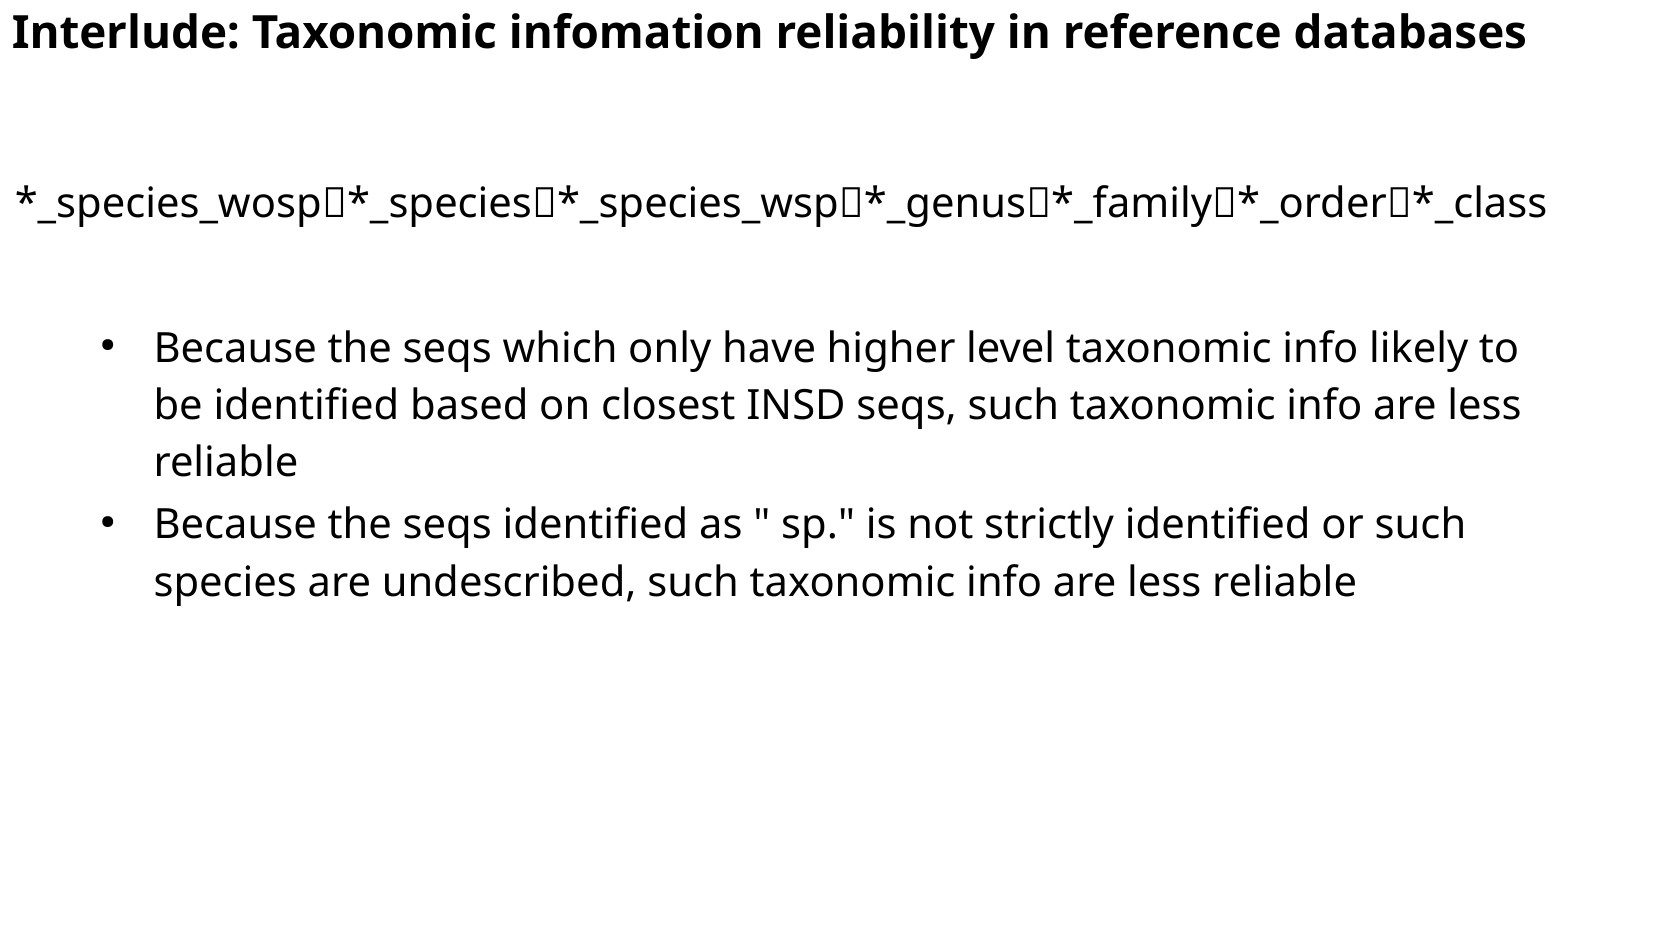

# Interlude: Taxonomic infomation reliability in reference databases
*_species_wosp＞*_species＞*_species_wsp＞*_genus＞*_family＞*_order＞*_class
Because the seqs which only have higher level taxonomic info likely to be identified based on closest INSD seqs, such taxonomic info are less reliable
Because the seqs identified as " sp." is not strictly identified or such species are undescribed, such taxonomic info are less reliable